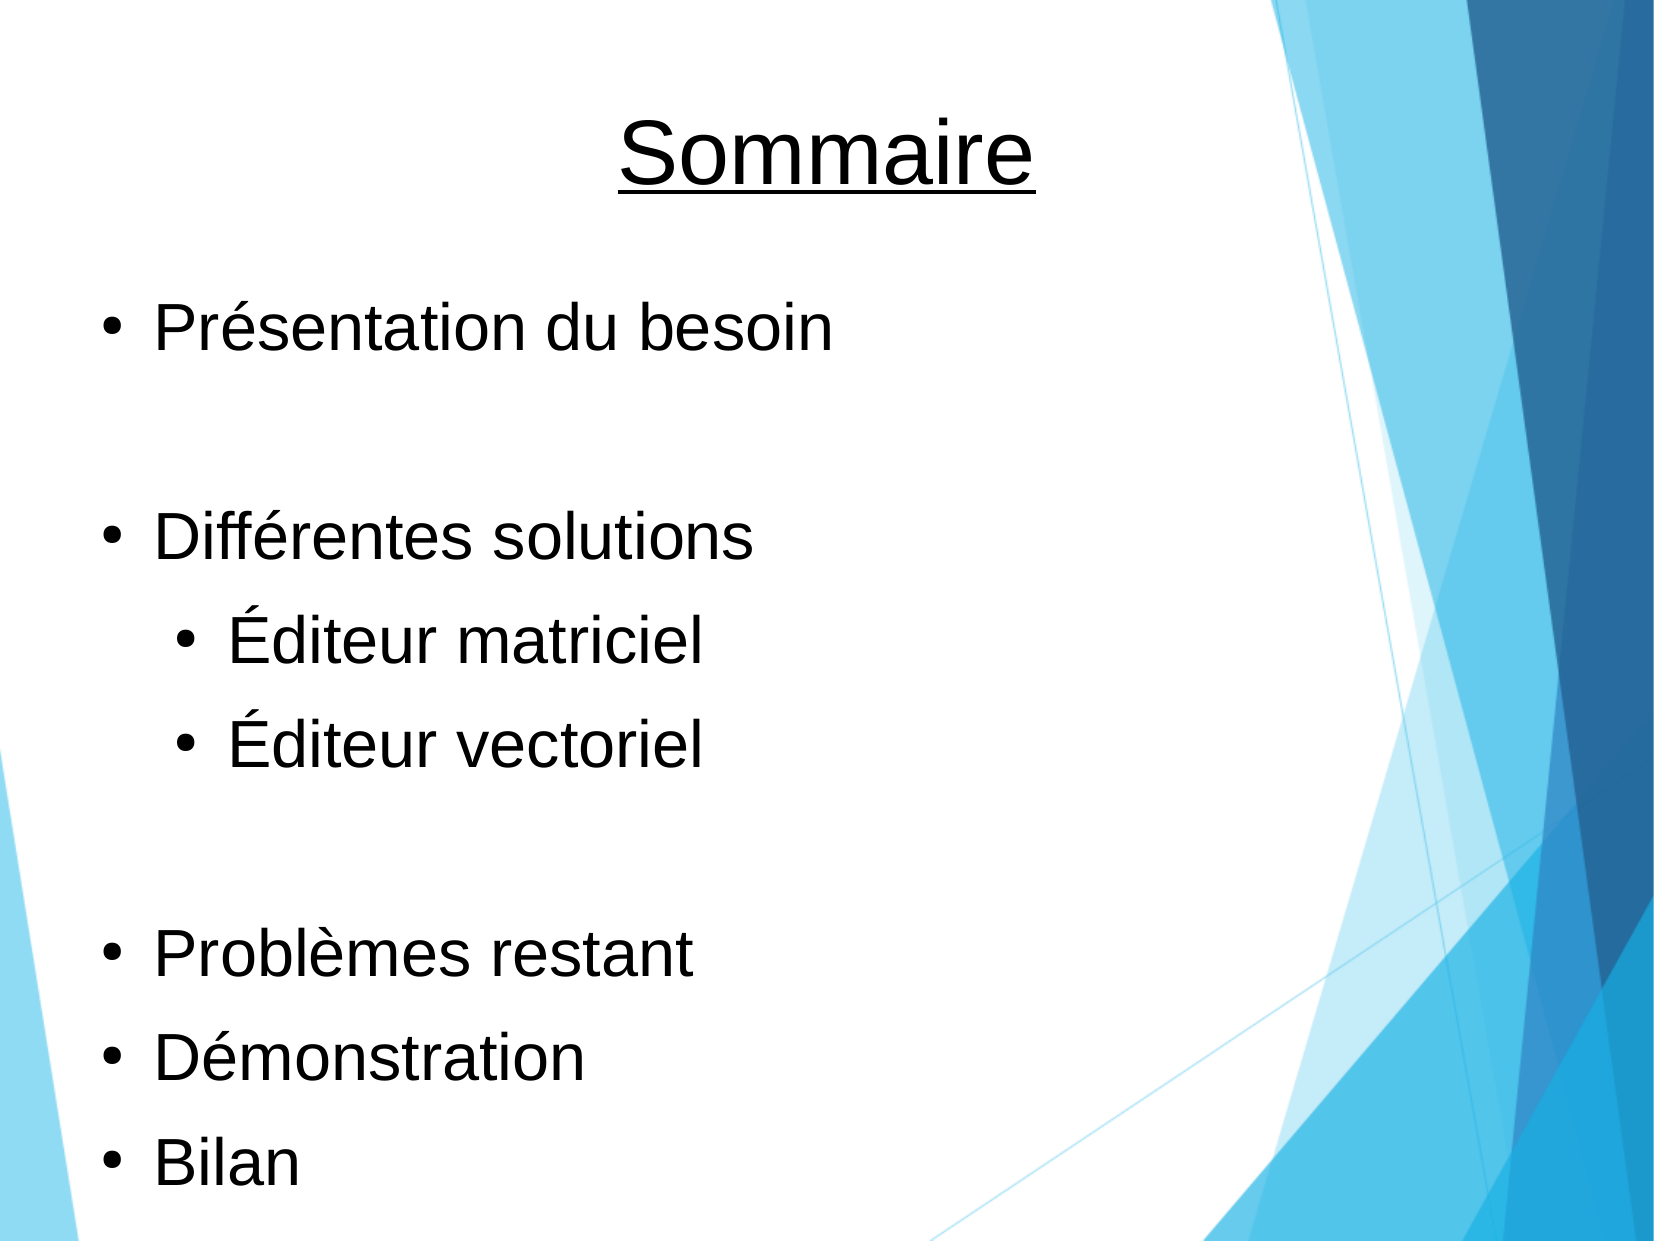

# Sommaire
Présentation du besoin
Différentes solutions
Éditeur matriciel
Éditeur vectoriel
Problèmes restant
Démonstration
Bilan